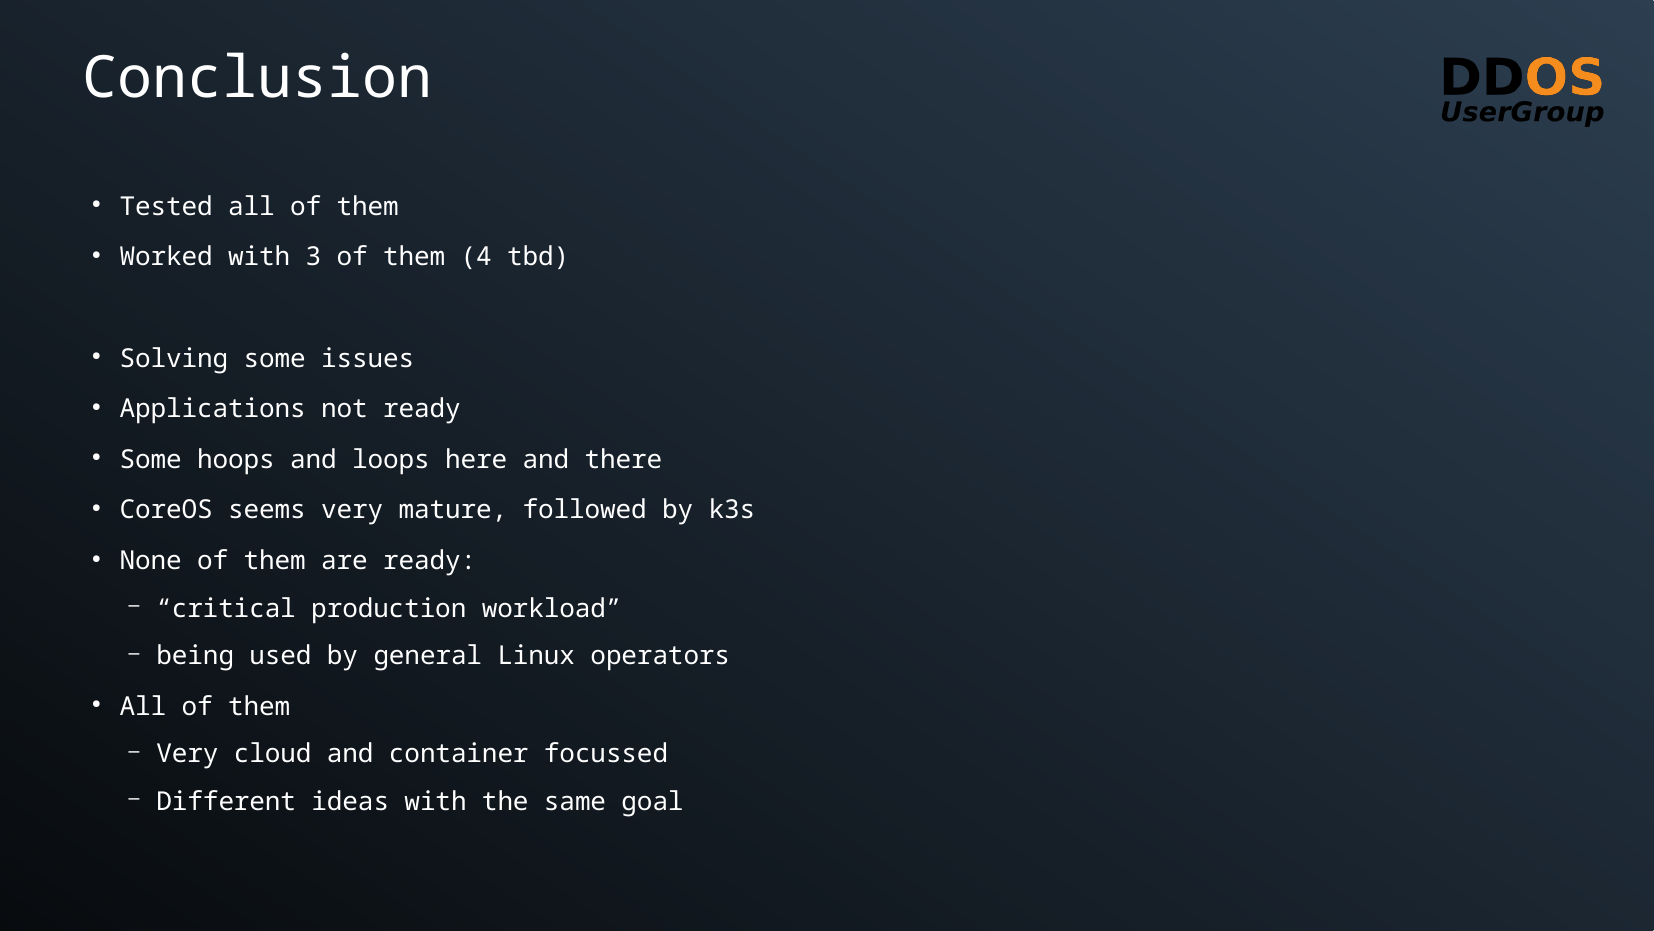

# Conclusion
Tested all of them
Worked with 3 of them (4 tbd)
Solving some issues
Applications not ready
Some hoops and loops here and there
CoreOS seems very mature, followed by k3s
None of them are ready:
“critical production workload”
being used by general Linux operators
All of them
Very cloud and container focussed
Different ideas with the same goal